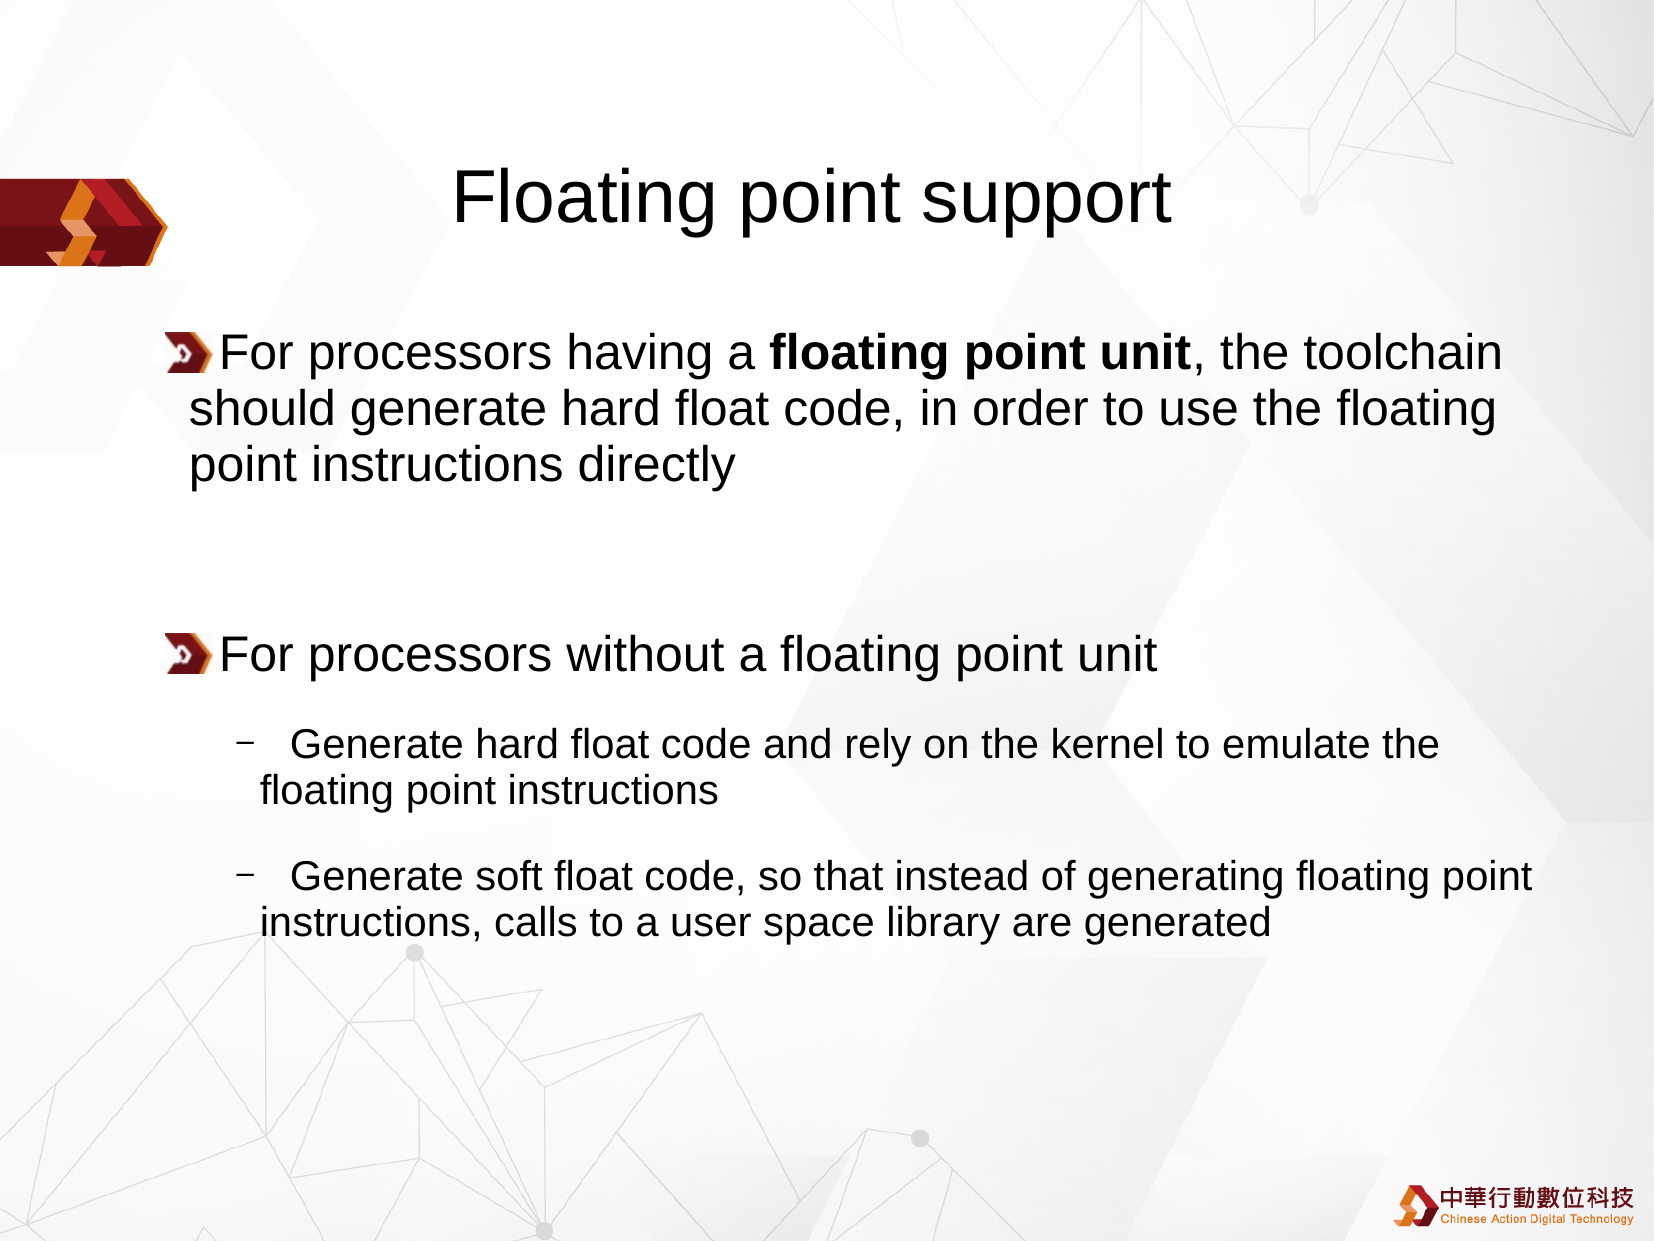

# Floating point support
For processors having a floating point unit, the toolchain should generate hard float code, in order to use the floating point instructions directly
For processors without a floating point unit
Generate hard float code and rely on the kernel to emulate the floating point instructions
Generate soft float code, so that instead of generating floating point instructions, calls to a user space library are generated